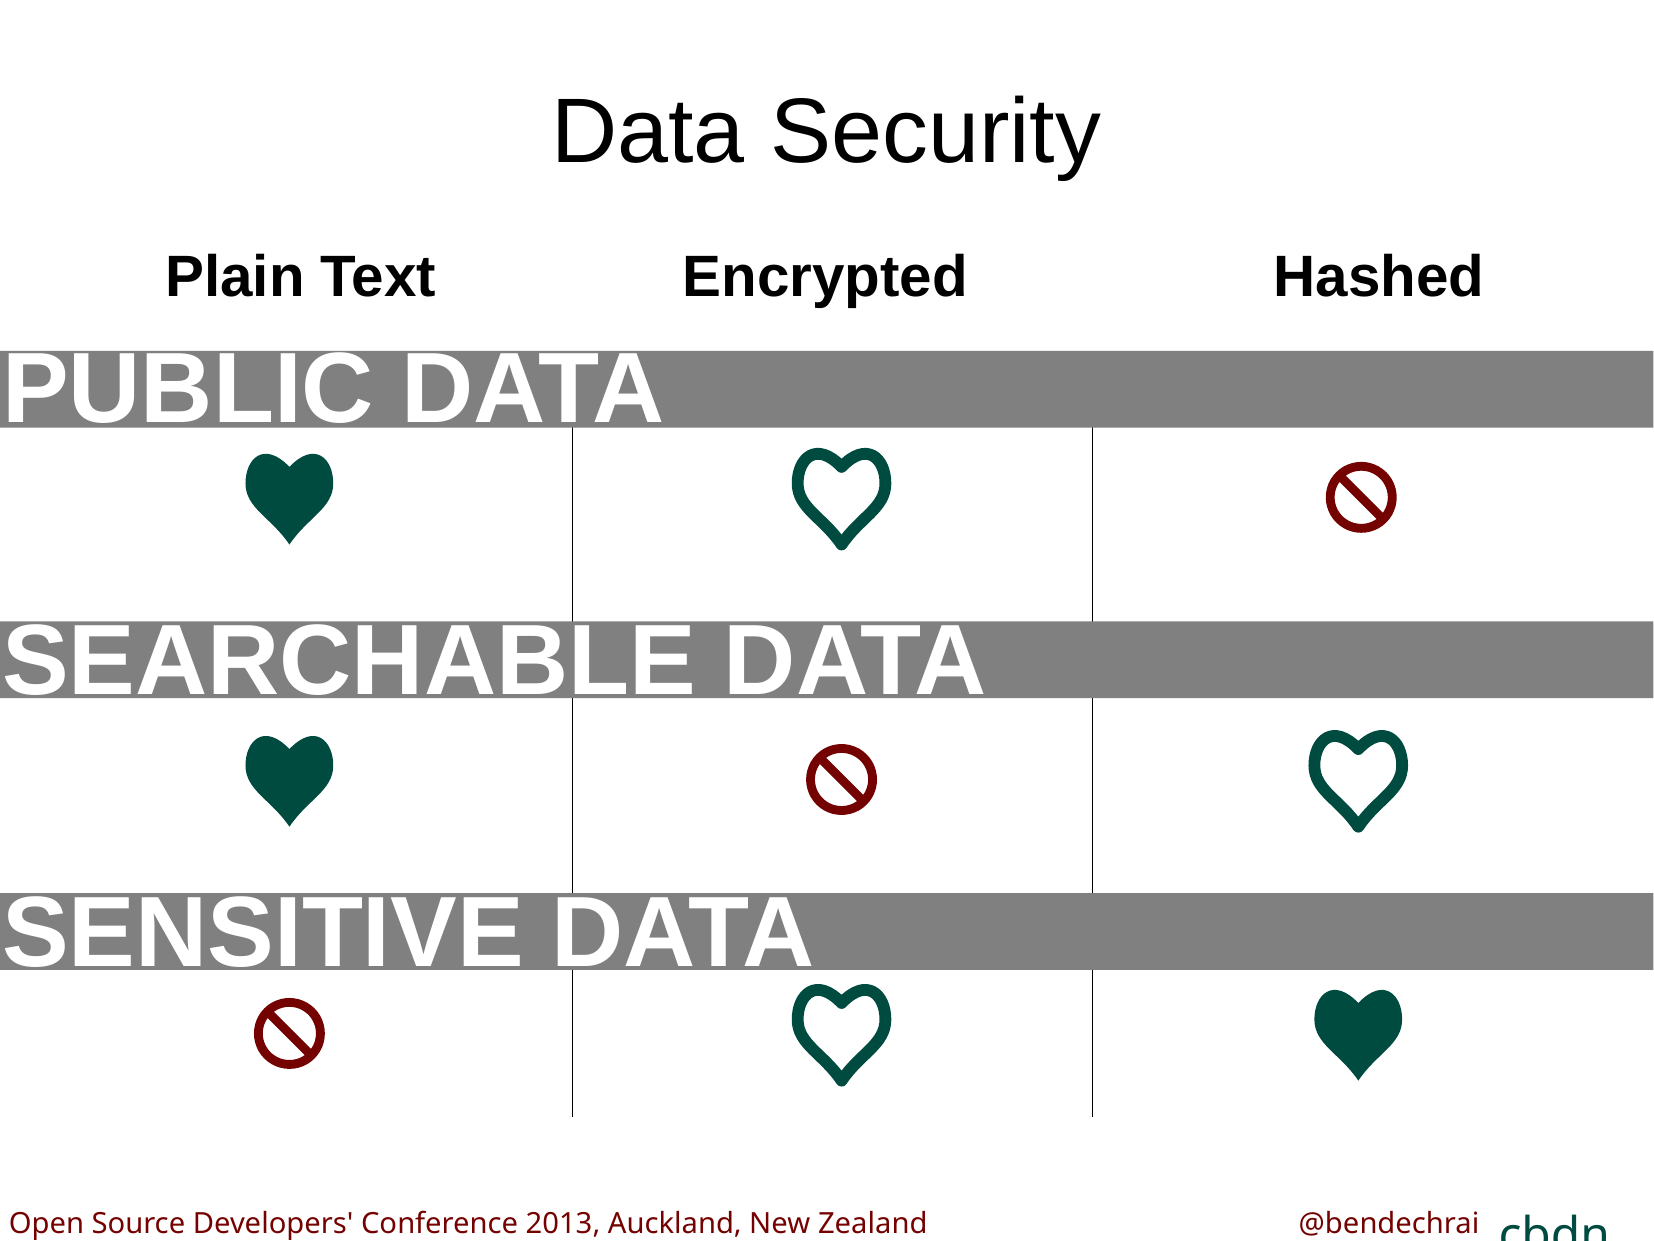

# Data Security
Plain Text
Encrypted
Hashed
PUBLIC DATA
SEARCHABLE DATA
SENSITIVE DATA
cbdn
Open Source Developers' Conference 2013, Auckland, New Zealand
@bendechrai